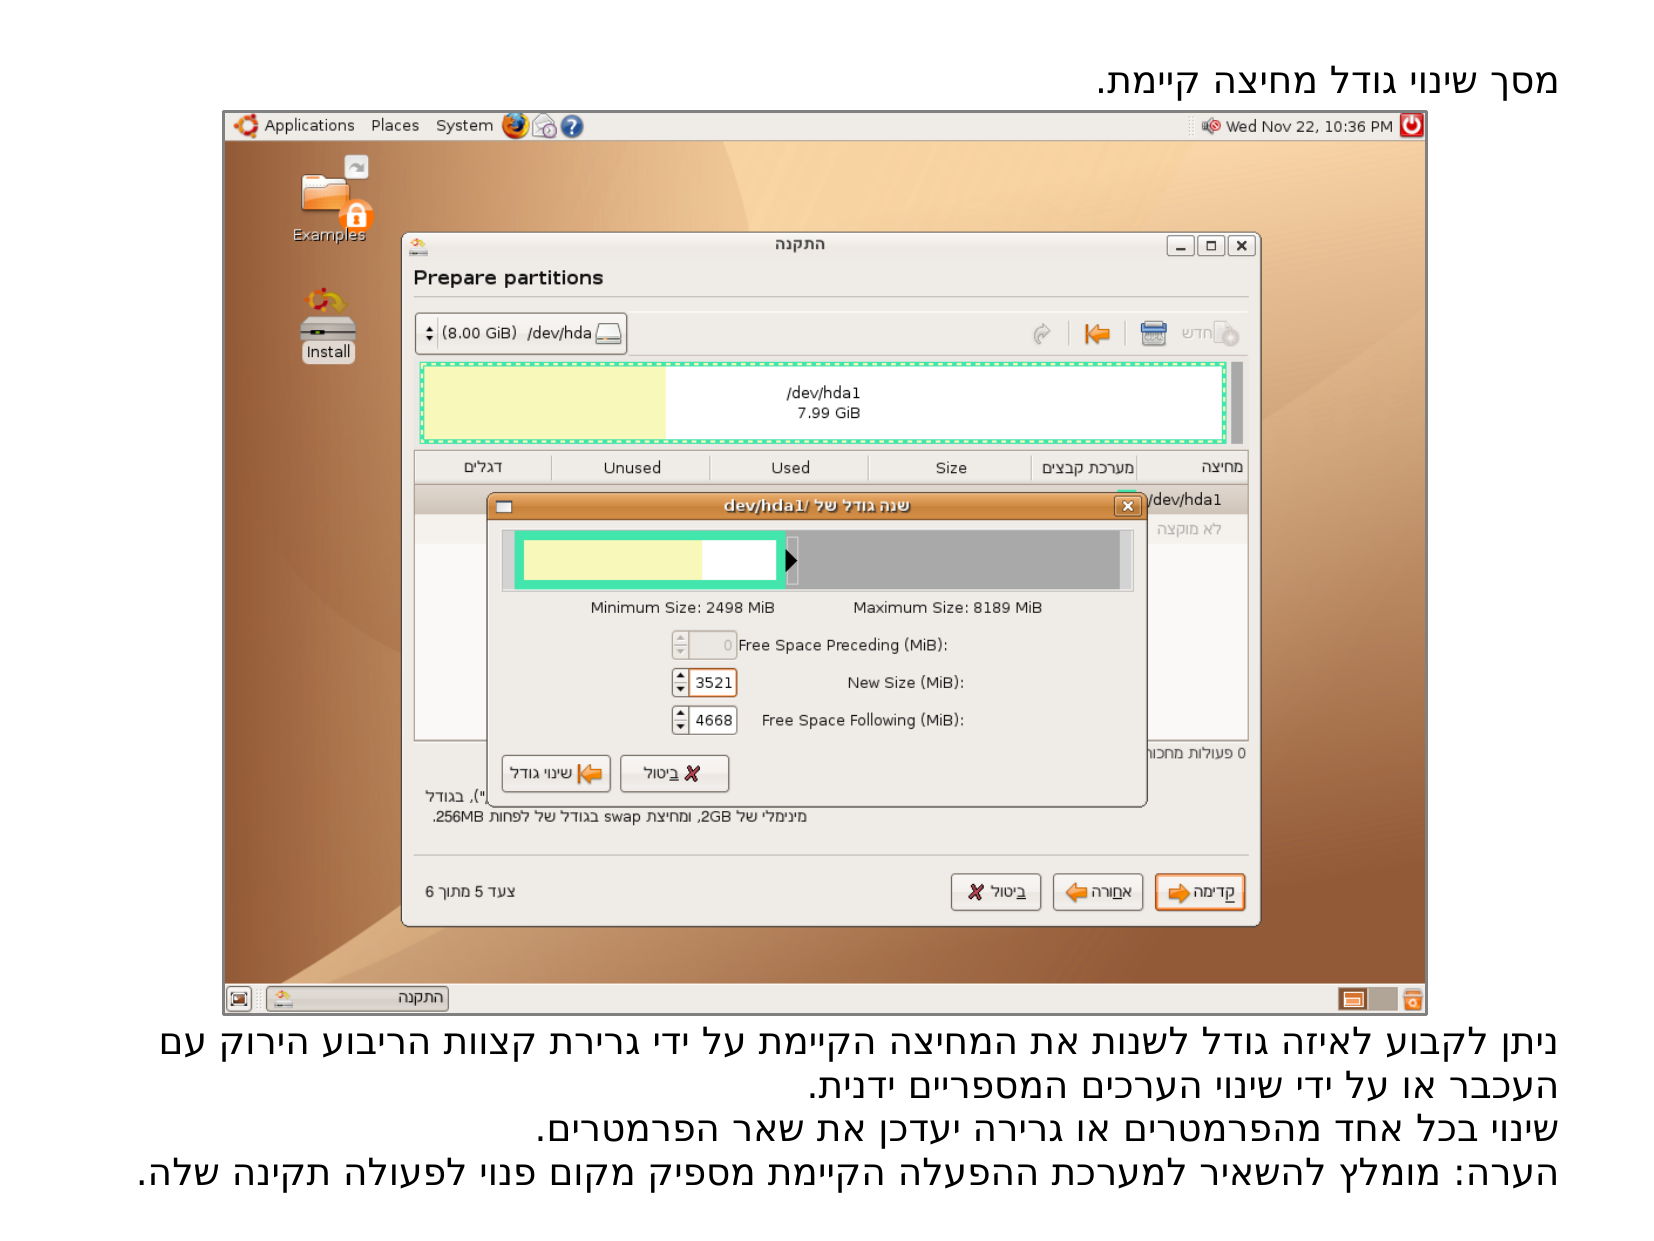

מסך שינוי גודל מחיצה קיימת.
ניתן לקבוע לאיזה גודל לשנות את המחיצה הקיימת על ידי גרירת קצוות הריבוע הירוק עם העכבר או על ידי שינוי הערכים המספריים ידנית.
שינוי בכל אחד מהפרמטרים או גרירה יעדכן את שאר הפרמטרים.
הערה: מומלץ להשאיר למערכת ההפעלה הקיימת מספיק מקום פנוי לפעולה תקינה שלה.